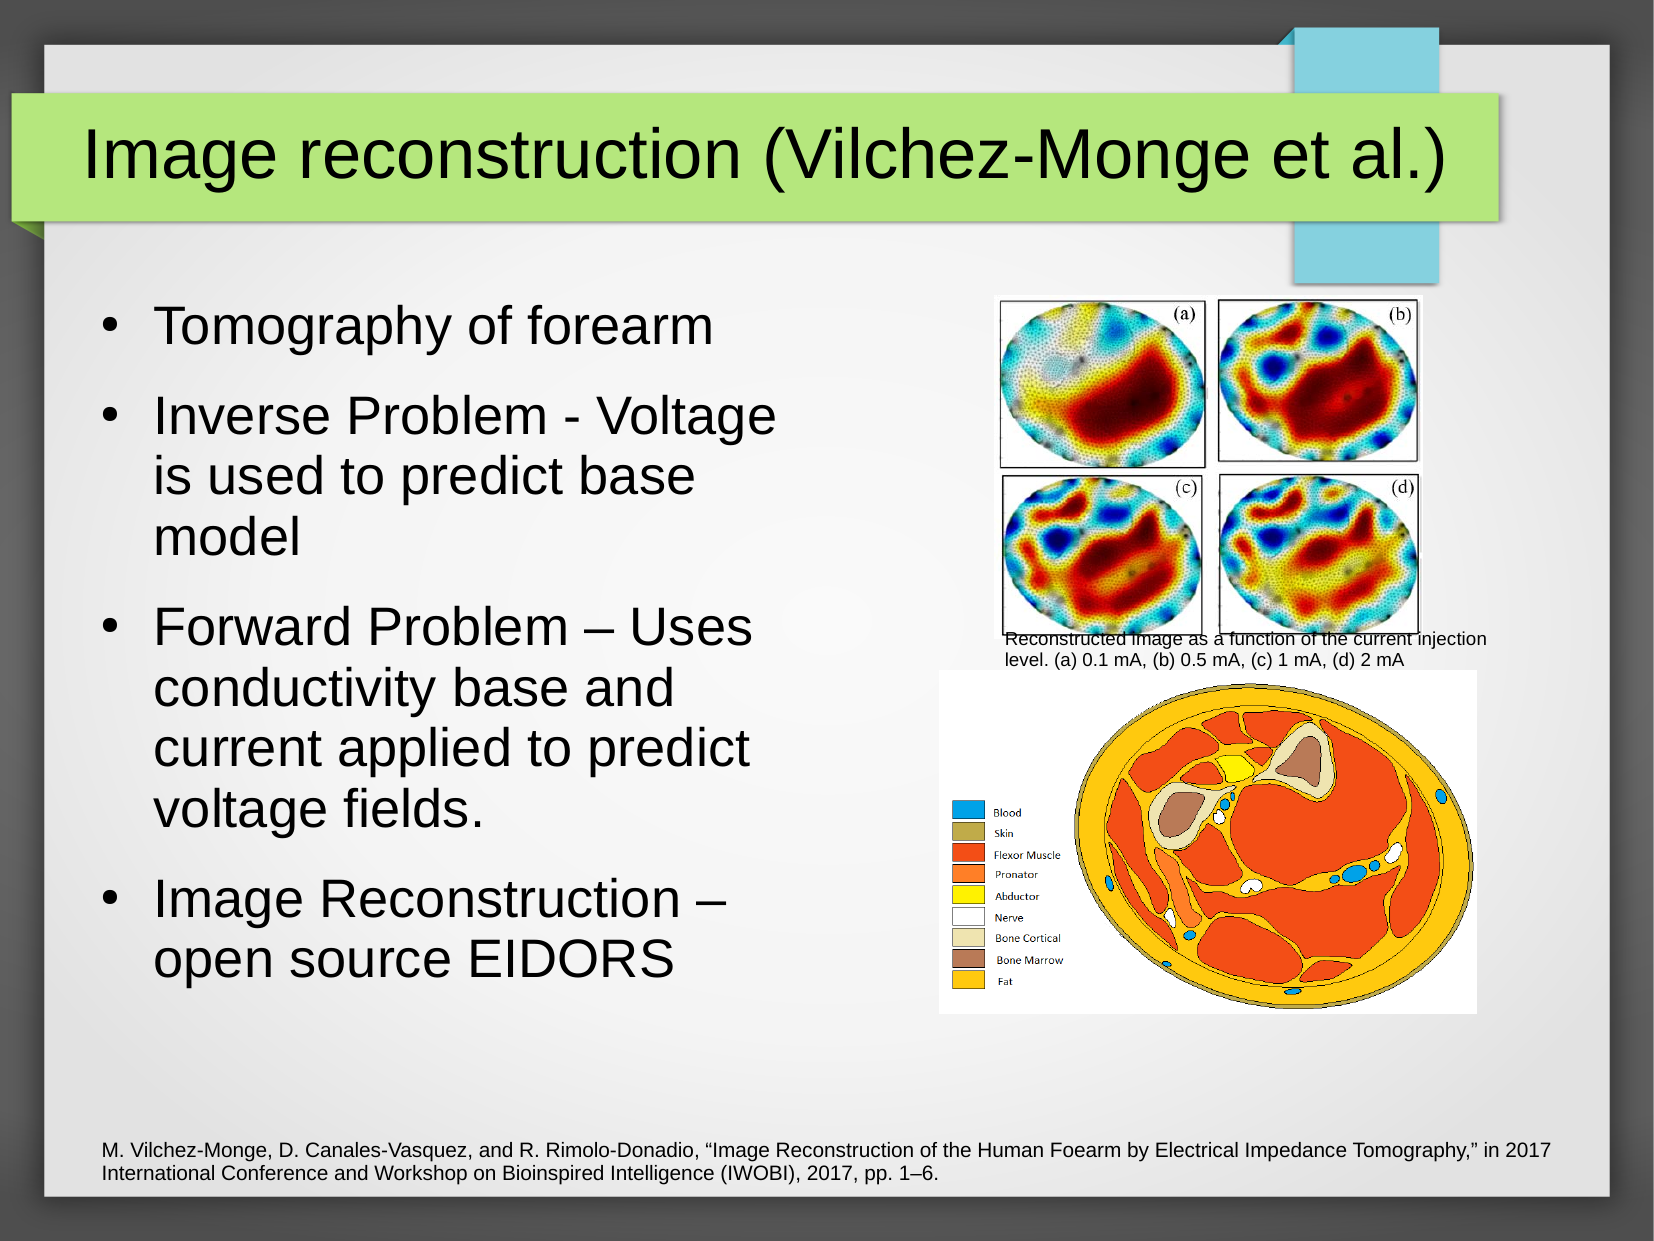

# Image reconstruction (Vilchez-Monge et al.)
Tomography of forearm
Inverse Problem - Voltage is used to predict base model
Forward Problem – Uses conductivity base and current applied to predict voltage fields.
Image Reconstruction – open source EIDORS
Reconstructed image as a function of the current injection
level. (a) 0.1 mA, (b) 0.5 mA, (c) 1 mA, (d) 2 mA
M. Vilchez-Monge, D. Canales-Vasquez, and R. Rimolo-Donadio, “Image Reconstruction of the Human Foearm by Electrical Impedance Tomography,” in 2017 International Conference and Workshop on Bioinspired Intelligence (IWOBI), 2017, pp. 1–6.